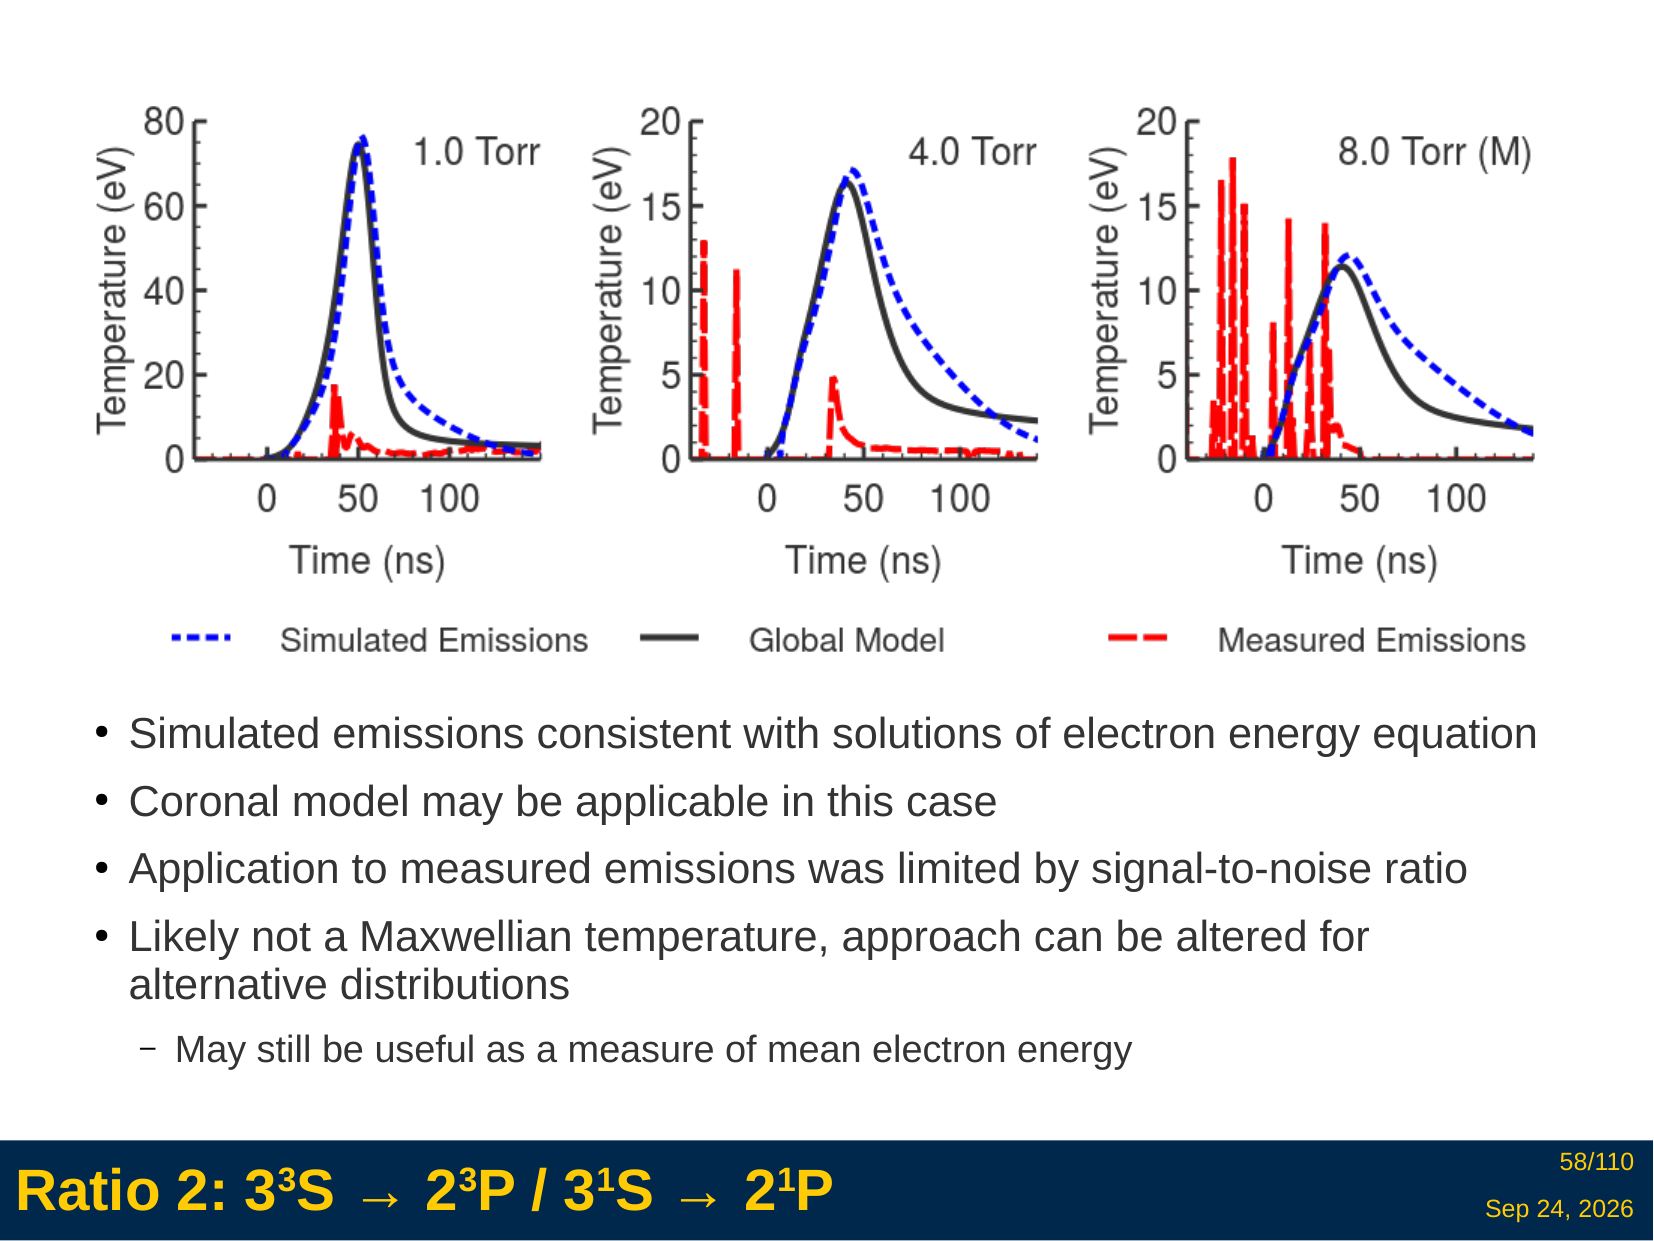

Simulated emissions consistent with solutions of electron energy equation
Coronal model may be applicable in this case
Application to measured emissions was limited by signal-to-noise ratio
Likely not a Maxwellian temperature, approach can be altered for alternative distributions
May still be useful as a measure of mean electron energy
# Ratio 2: 33S → 23P / 31S → 21P
58